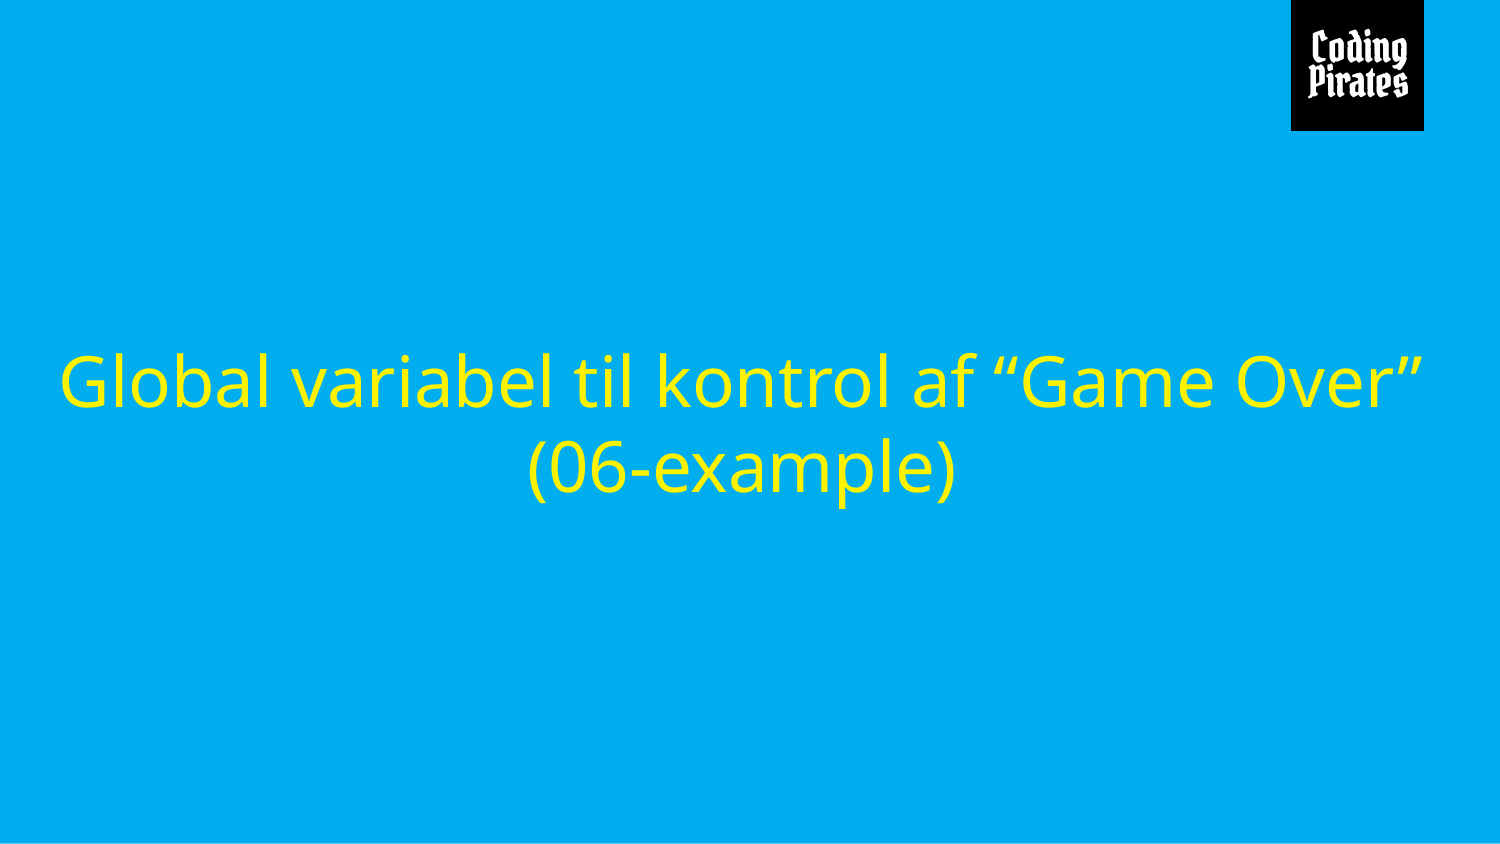

# Global variabel til kontrol af “Game Over” (06-example)